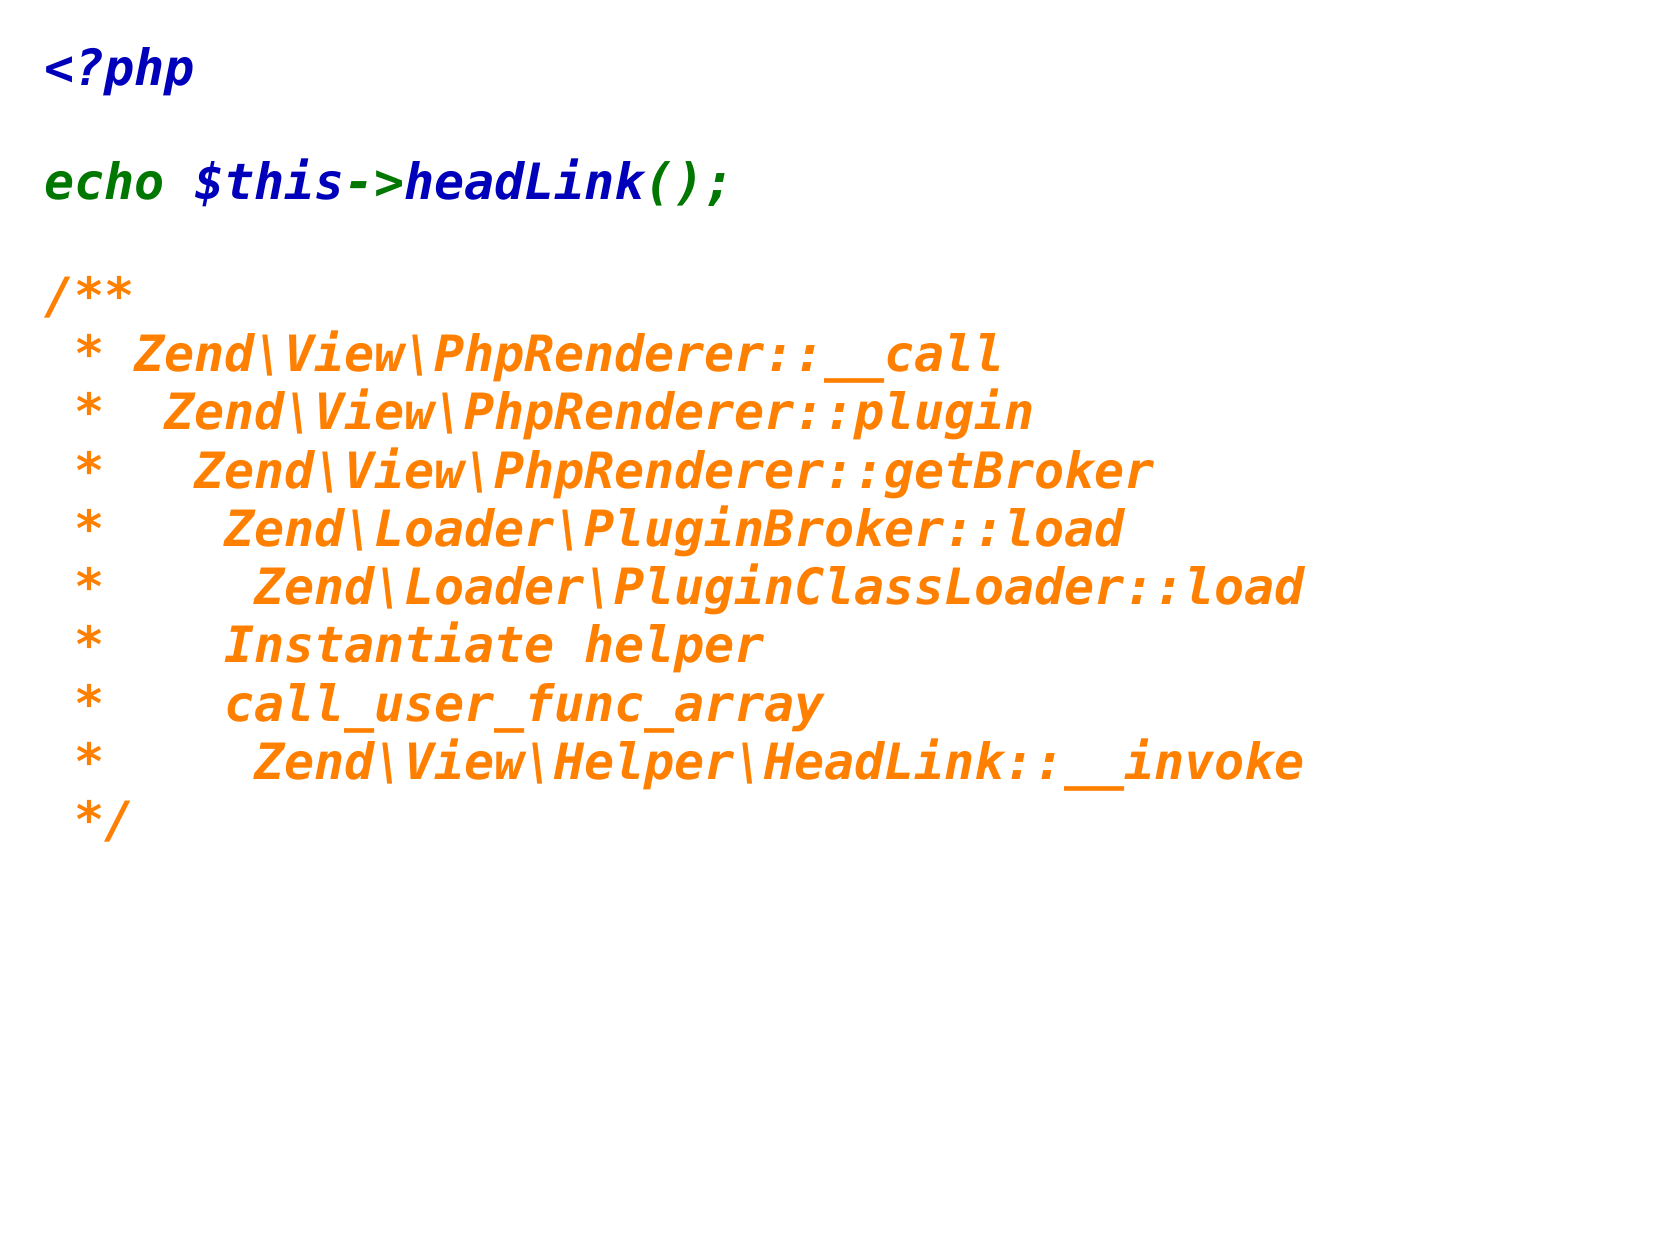

<?php
echo $this->headLink();
/**
 * Zend\View\PhpRenderer::__call
 *  Zend\View\PhpRenderer::plugin
 *   Zend\View\PhpRenderer::getBroker
 *    Zend\Loader\PluginBroker::load
 *     Zend\Loader\PluginClassLoader::load
 *    Instantiate helper
 *    call_user_func_array
 *     Zend\View\Helper\HeadLink::__invoke
 */